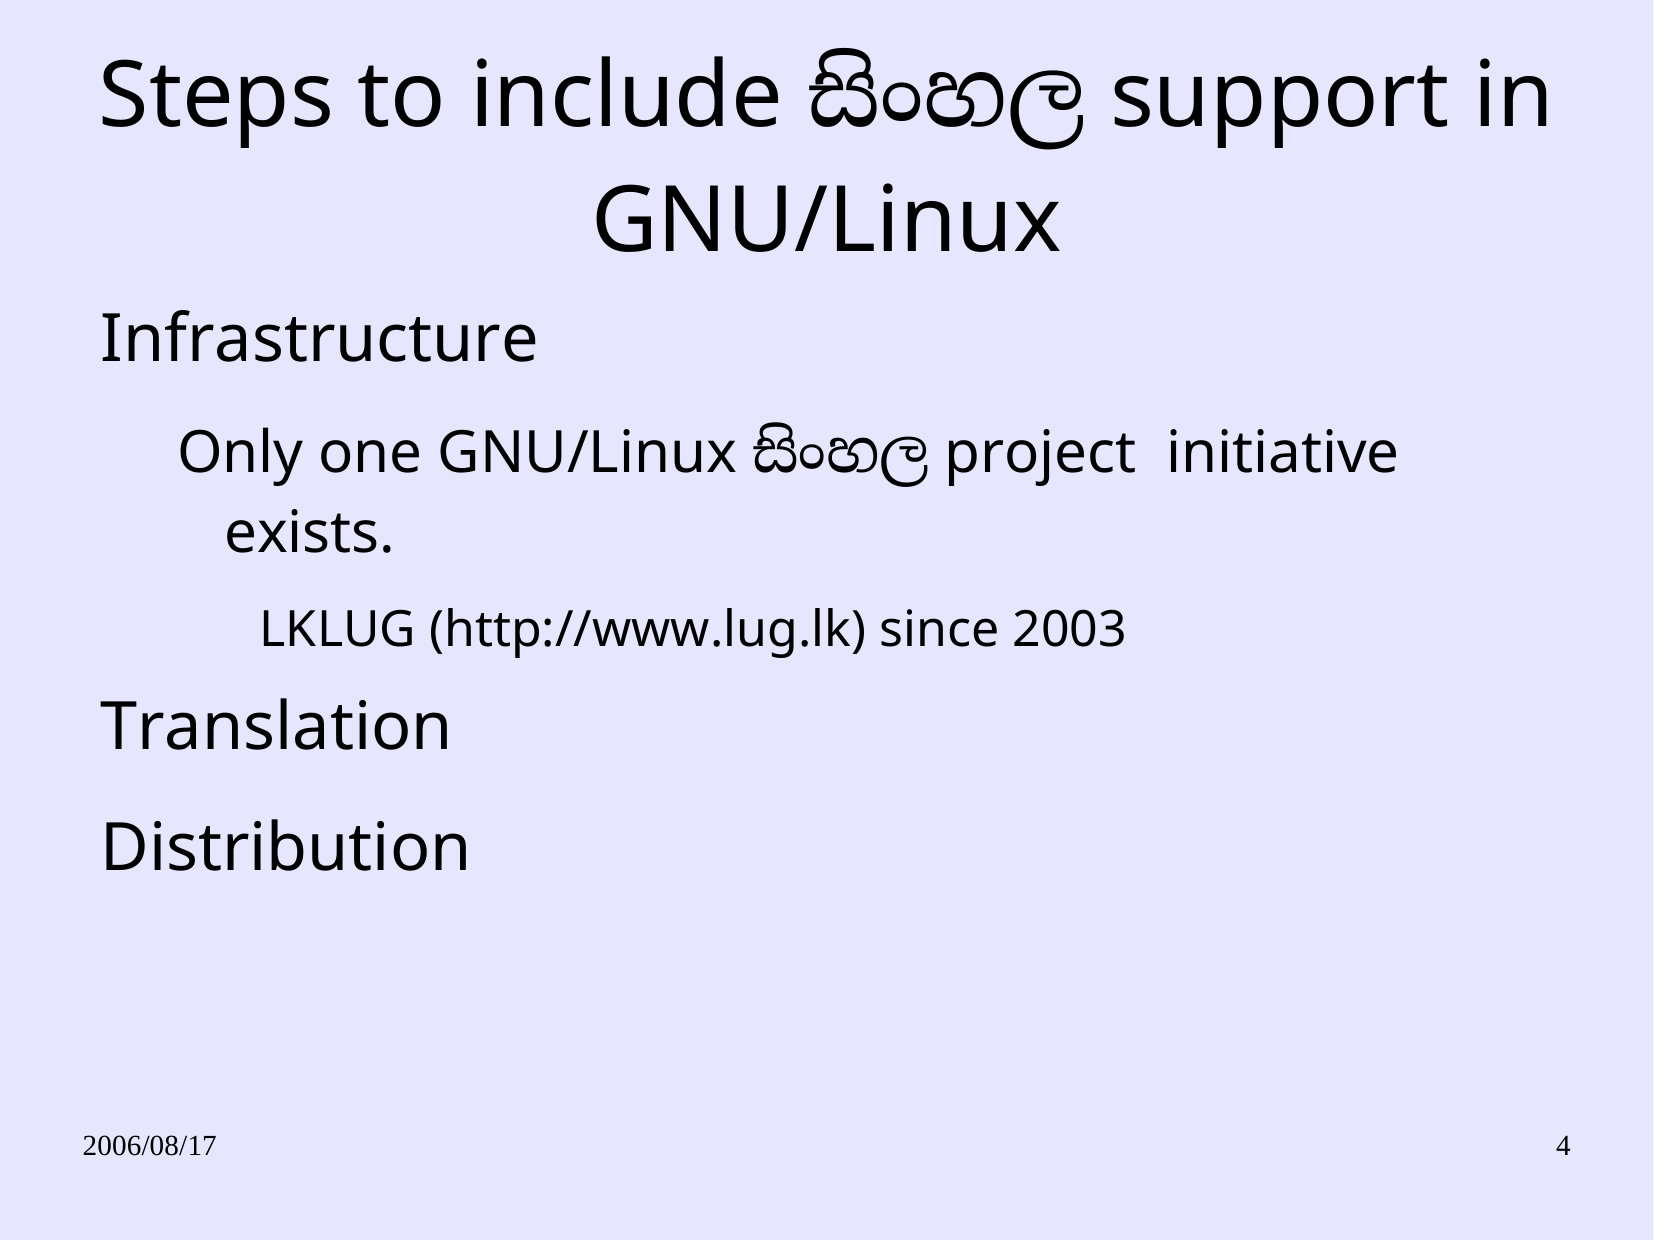

# Steps to include සිංහල support in GNU/Linux
Infrastructure
Only one GNU/Linux සිංහල project initiative exists.
LKLUG (http://www.lug.lk) since 2003
Translation
Distribution
2006/08/17
4